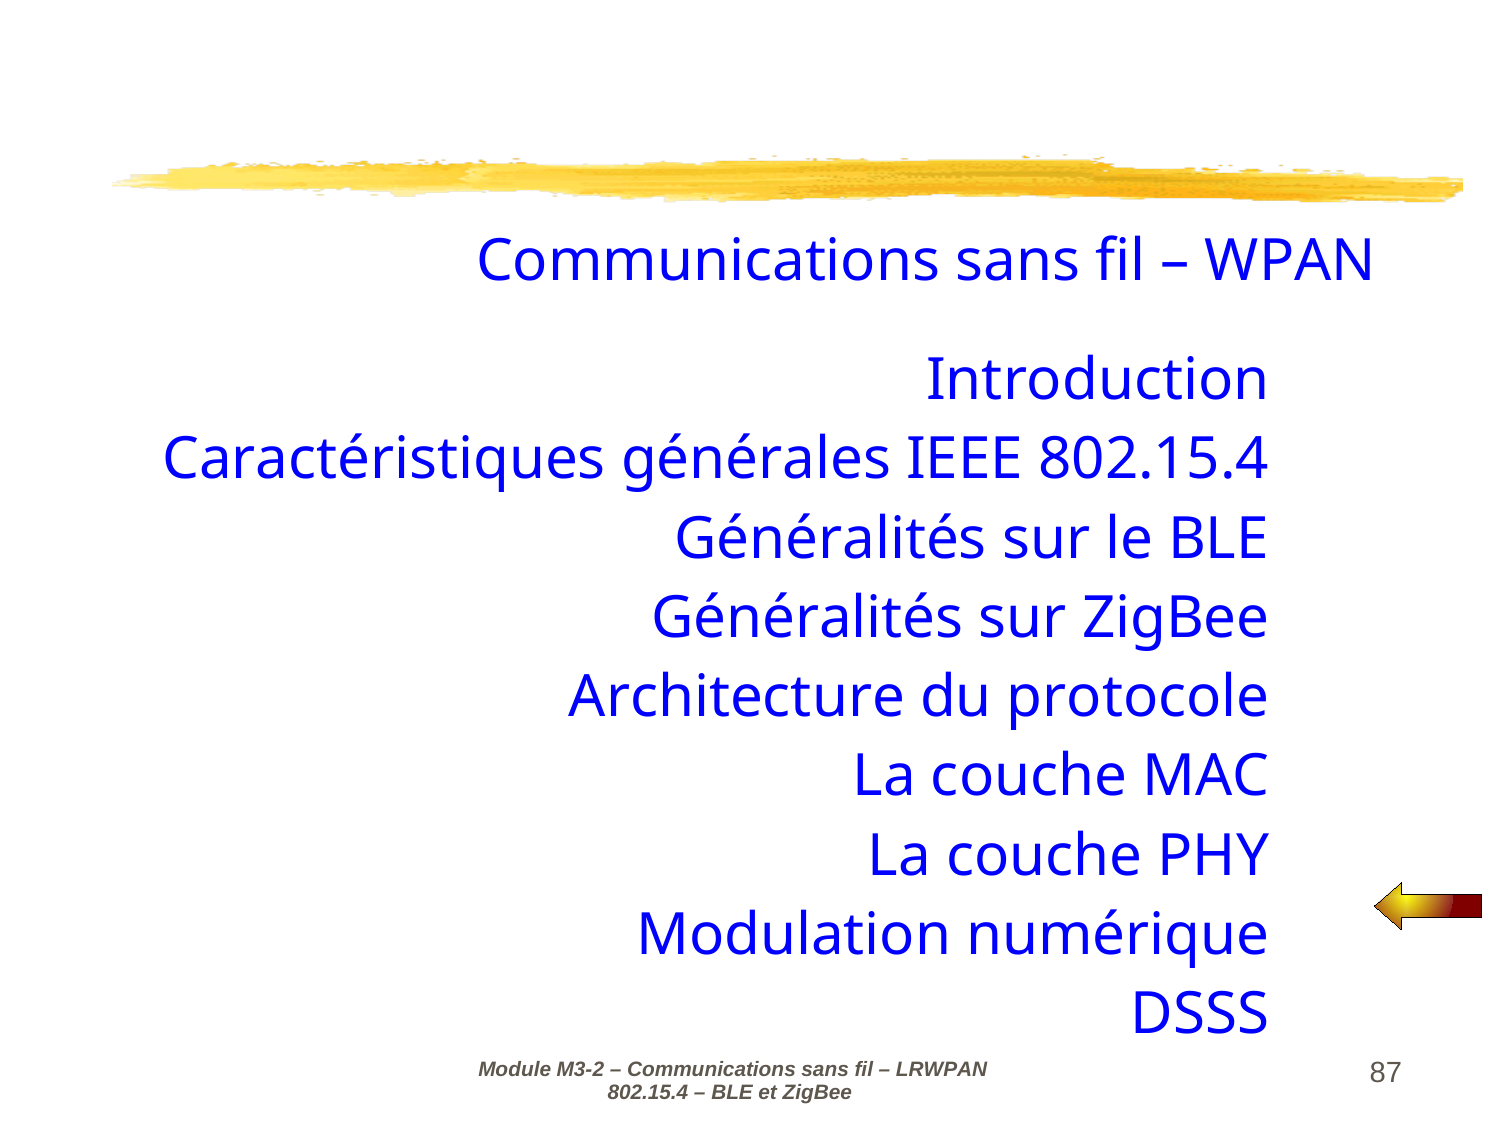

# Communications sans fil – WPAN
Introduction
Caractéristiques générales IEEE 802.15.4
Généralités sur le BLE
Généralités sur ZigBee
Architecture du protocole
La couche MAC
La couche PHY
Modulation numérique
DSSS
87